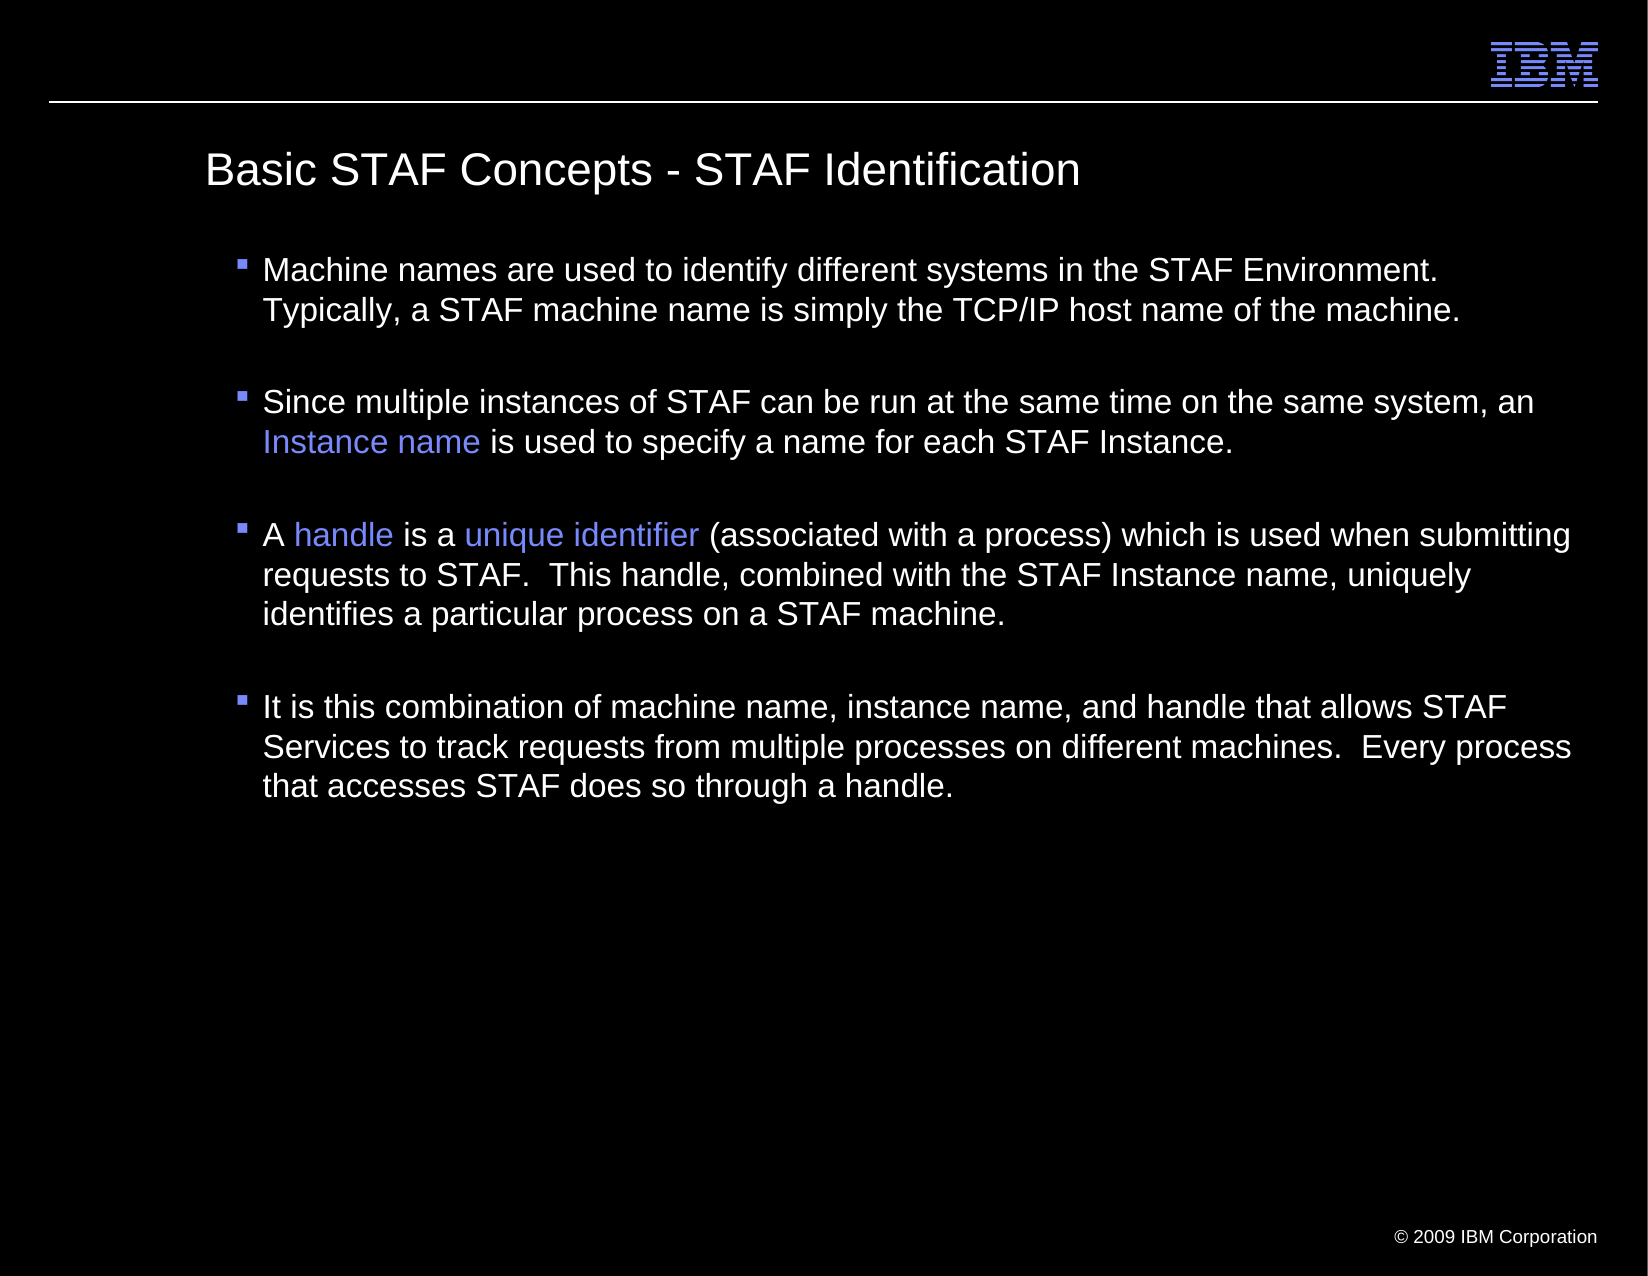

# Basic STAF Concepts - STAF Identification
Machine names are used to identify different systems in the STAF Environment. Typically, a STAF machine name is simply the TCP/IP host name of the machine.
Since multiple instances of STAF can be run at the same time on the same system, an Instance name is used to specify a name for each STAF Instance.
A handle is a unique identifier (associated with a process) which is used when submitting requests to STAF. This handle, combined with the STAF Instance name, uniquely identifies a particular process on a STAF machine.
It is this combination of machine name, instance name, and handle that allows STAF Services to track requests from multiple processes on different machines. Every process that accesses STAF does so through a handle.